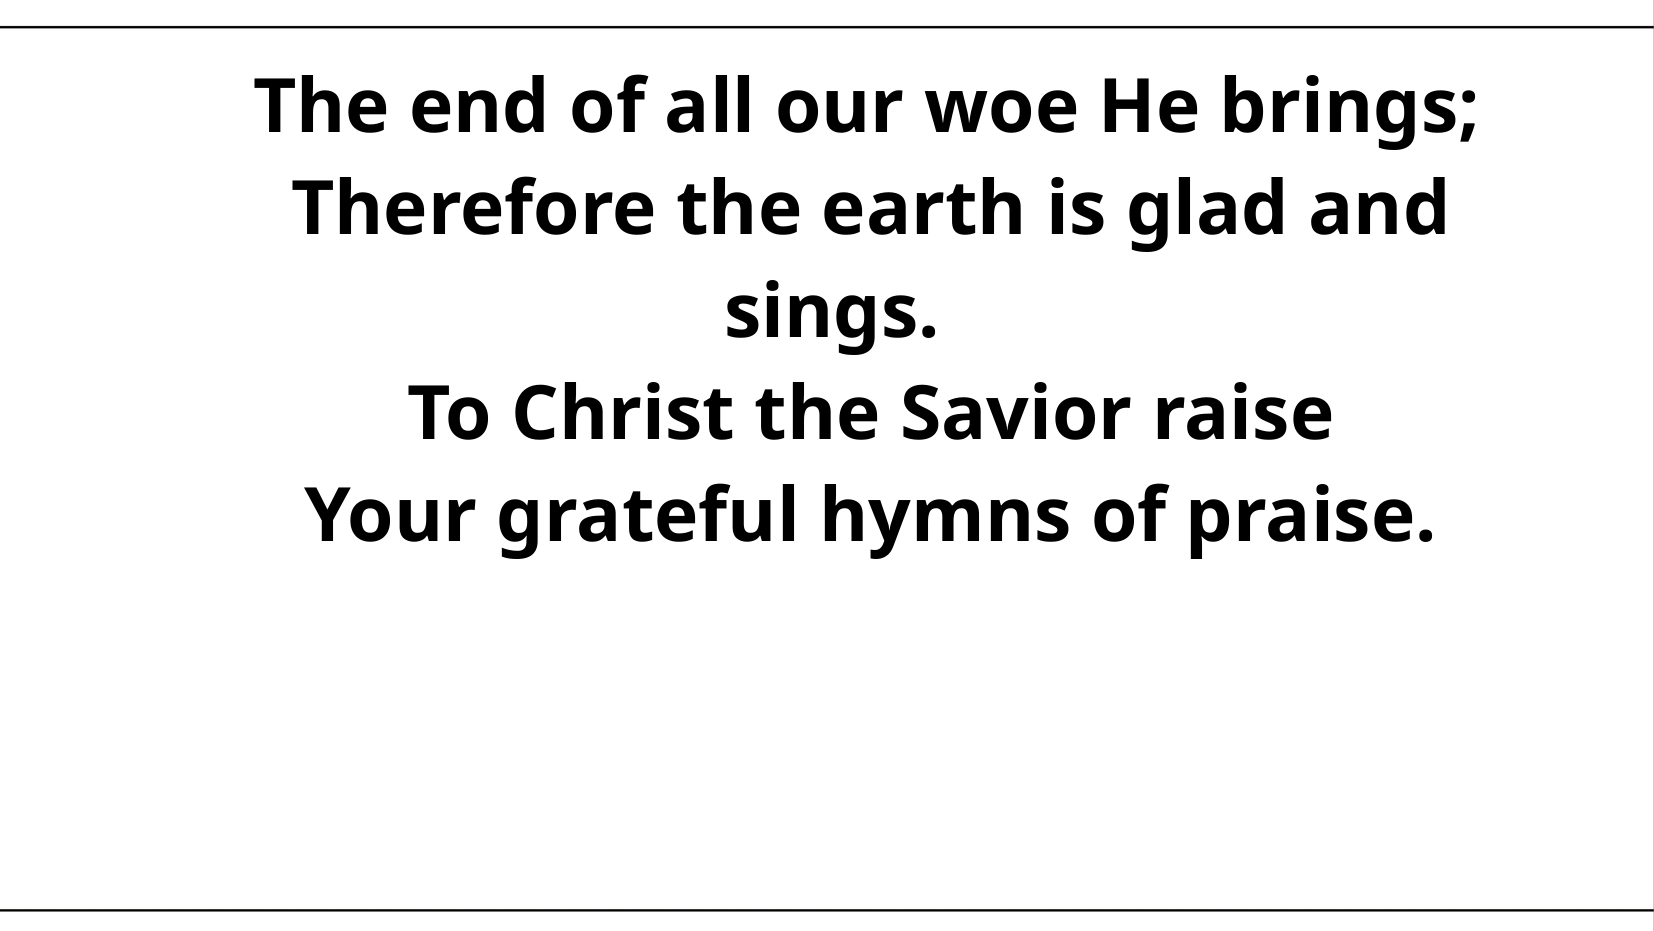

The end of all our woe He brings;
 Therefore the earth is glad and sings.
 To Christ the Savior raise
 Your grateful hymns of praise.